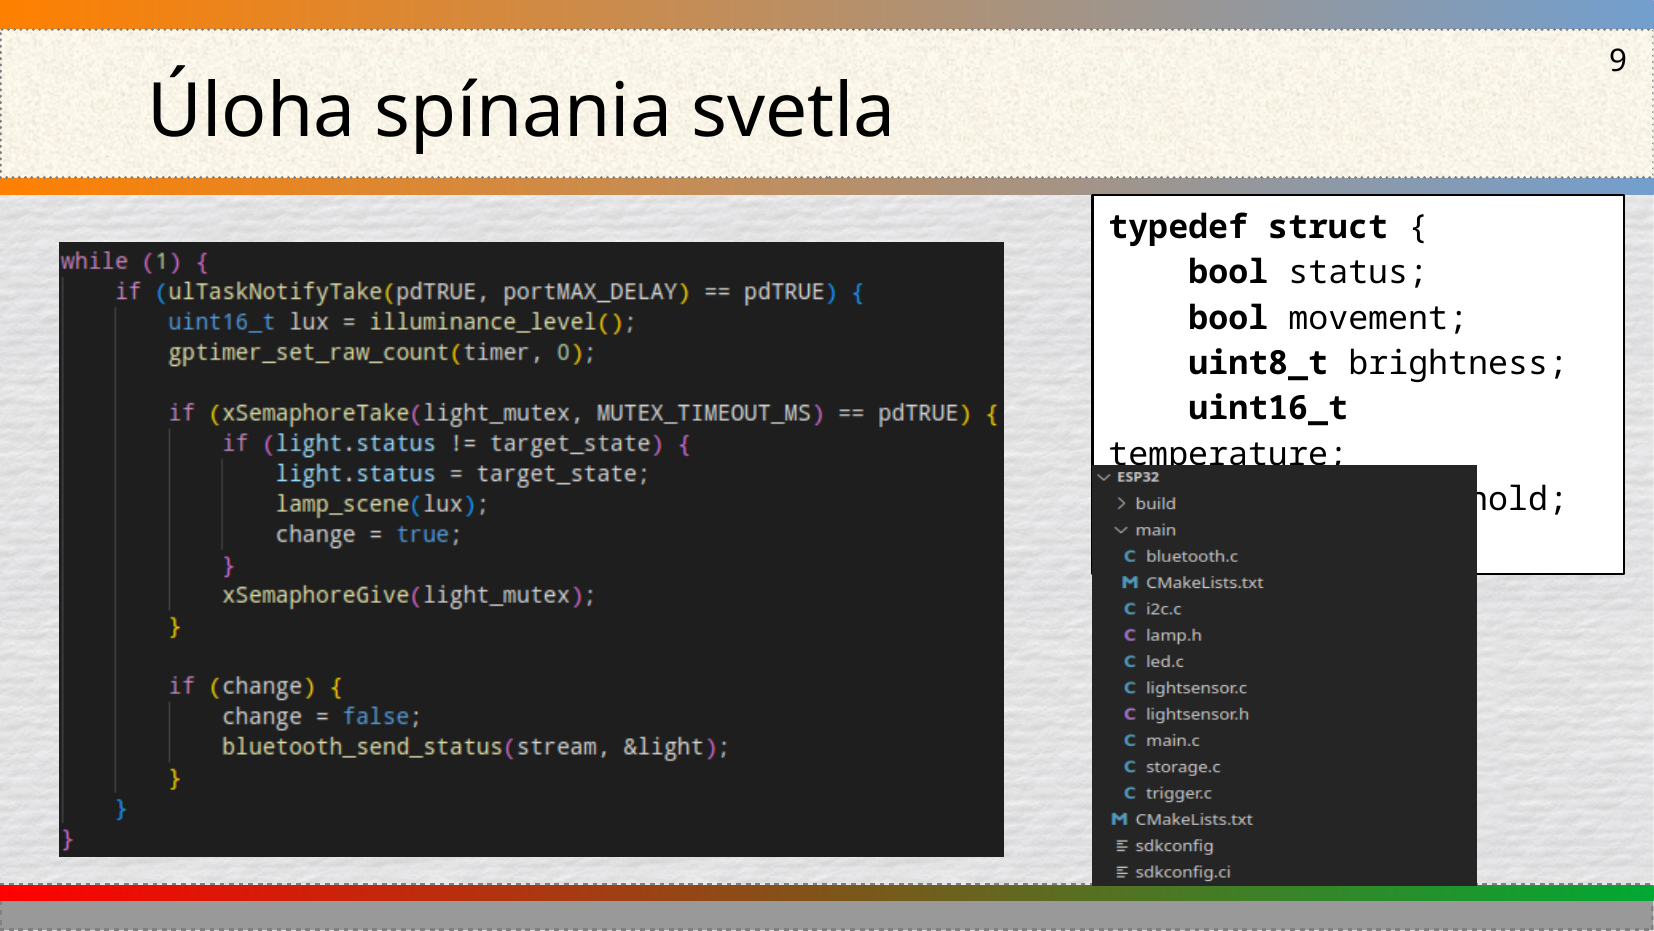

# Úloha spínania svetla
typedef struct {
 bool status;
 bool movement;
 uint8_t brightness;
 uint16_t temperature;
 uint16_t threshold;
} Light;